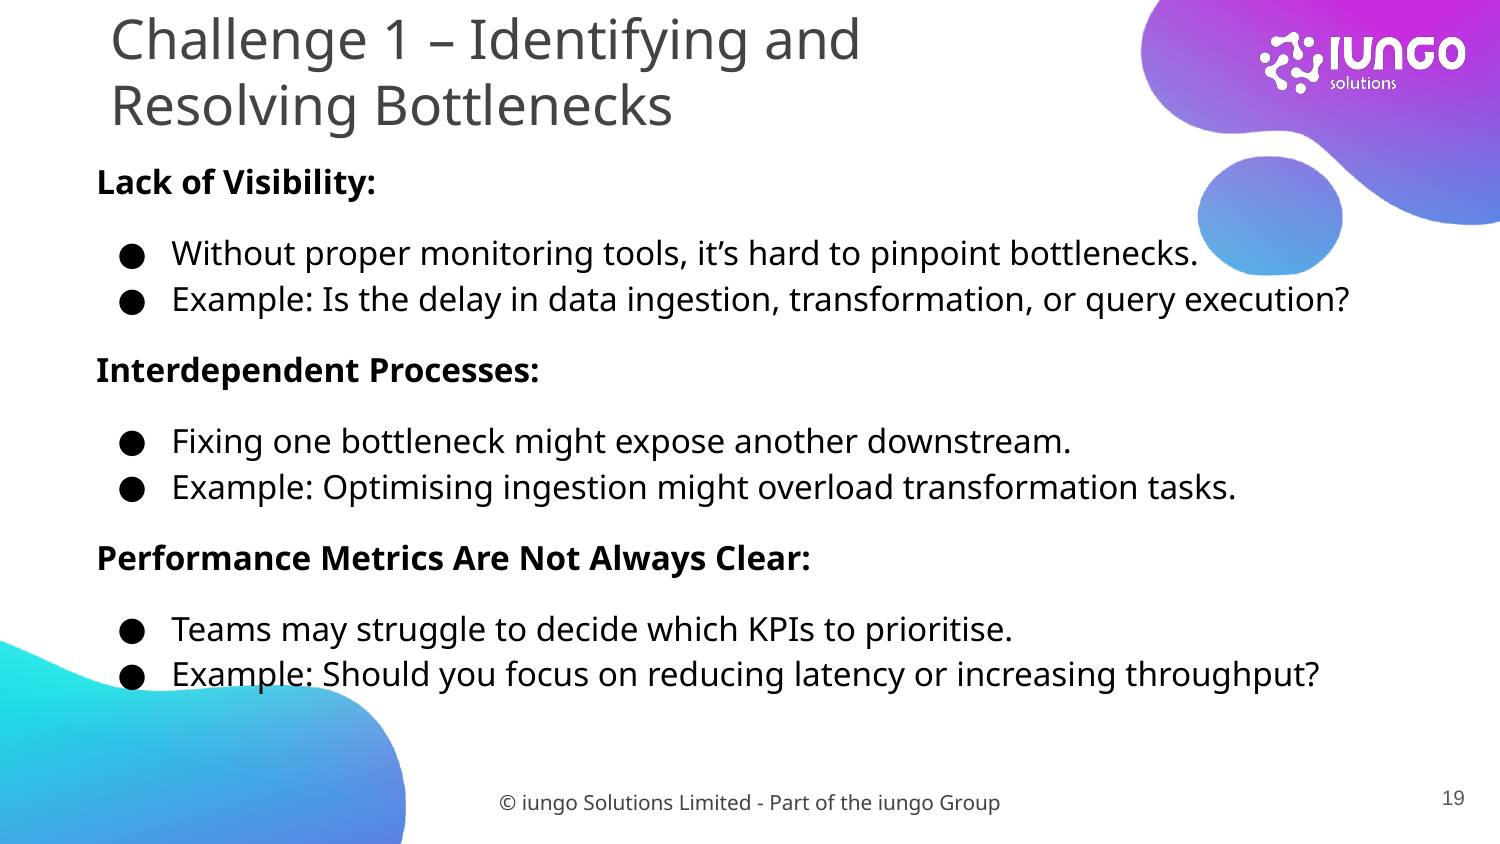

# Challenge 1 – Identifying and Resolving Bottlenecks
Lack of Visibility:
Without proper monitoring tools, it’s hard to pinpoint bottlenecks.
Example: Is the delay in data ingestion, transformation, or query execution?
Interdependent Processes:
Fixing one bottleneck might expose another downstream.
Example: Optimising ingestion might overload transformation tasks.
Performance Metrics Are Not Always Clear:
Teams may struggle to decide which KPIs to prioritise.
Example: Should you focus on reducing latency or increasing throughput?